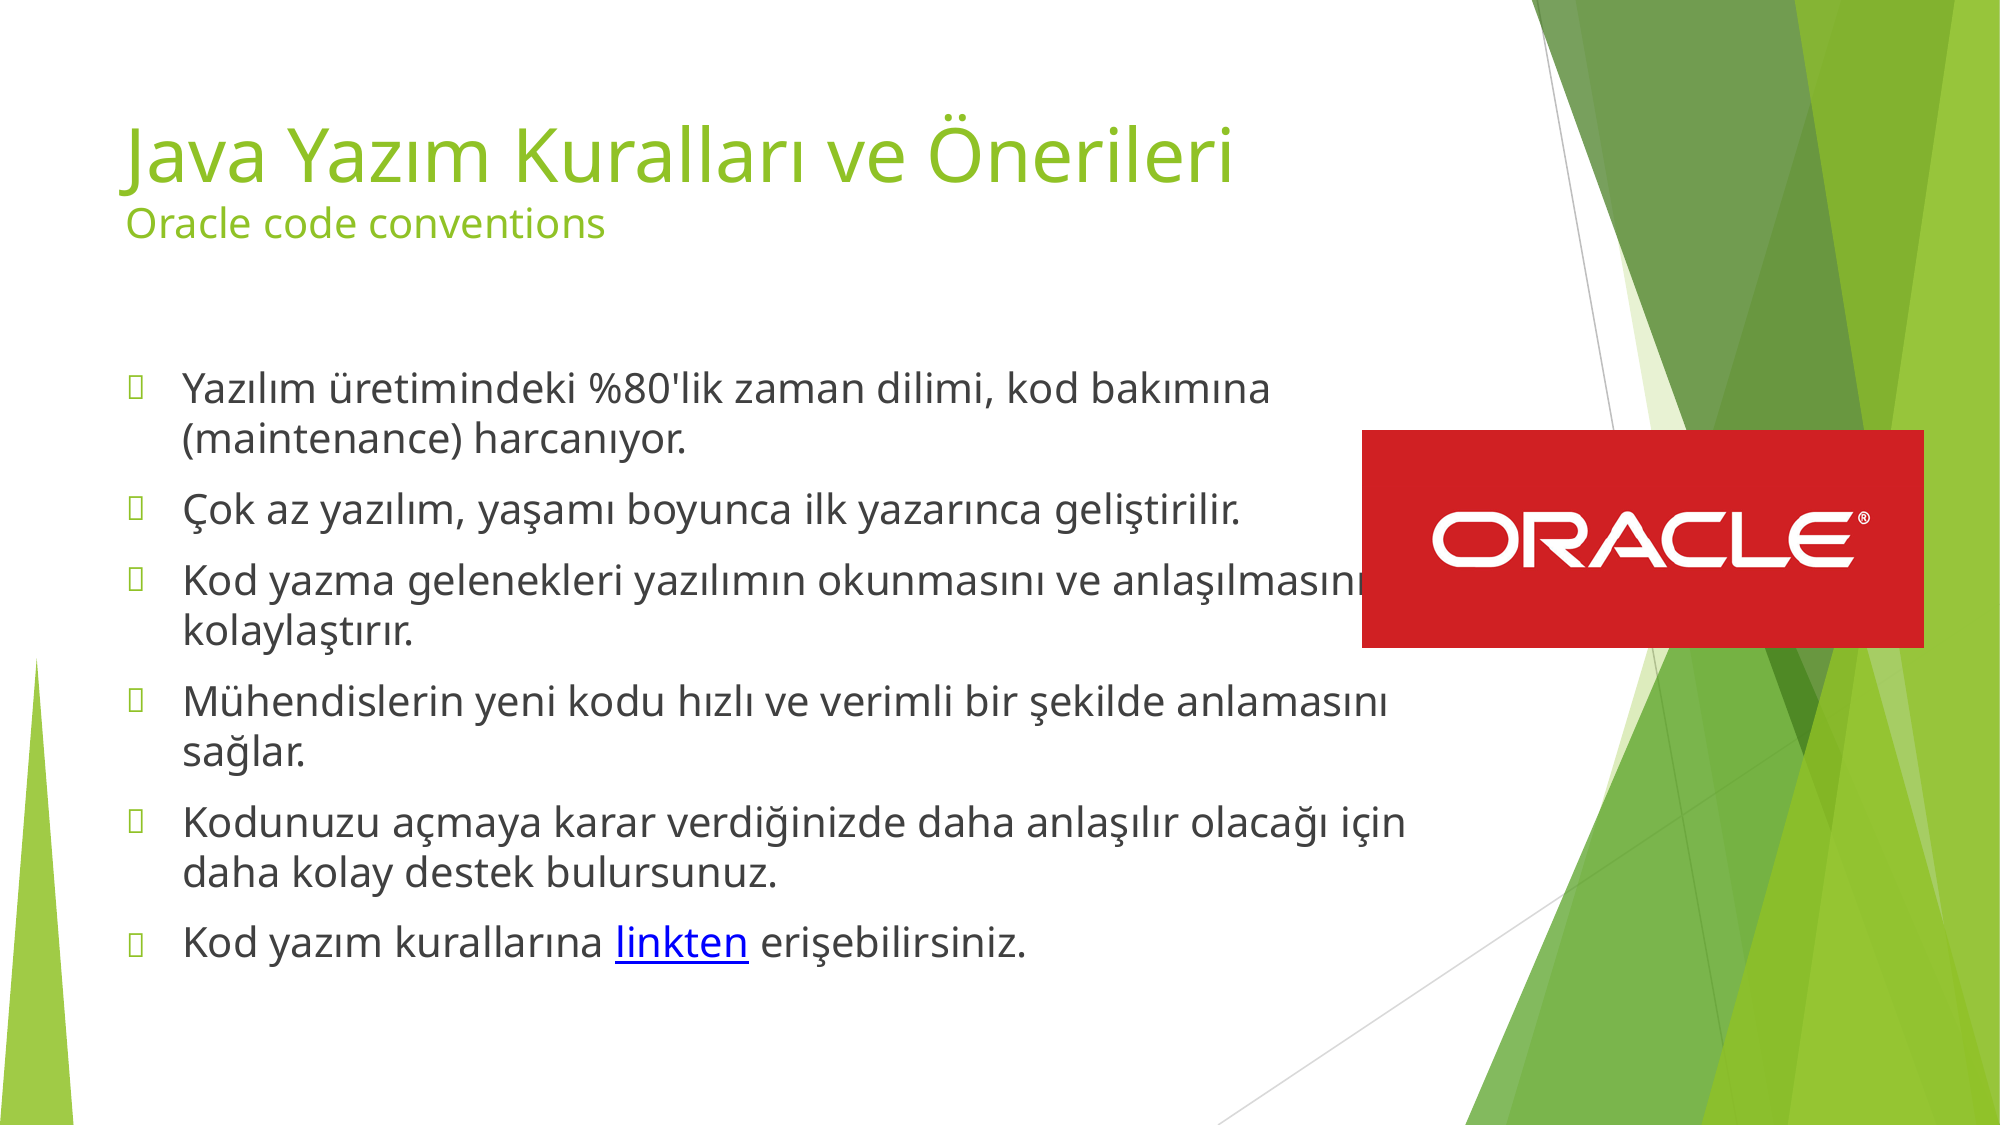

# Java Yazım Kuralları ve Önerileri Oracle code conventions
Yazılım üretimindeki %80'lik zaman dilimi, kod bakımına (maintenance) harcanıyor.
Çok az yazılım, yaşamı boyunca ilk yazarınca geliştirilir.
Kod yazma gelenekleri yazılımın okunmasını ve anlaşılmasını kolaylaştırır.
Mühendislerin yeni kodu hızlı ve verimli bir şekilde anlamasını sağlar.
Kodunuzu açmaya karar verdiğinizde daha anlaşılır olacağı için daha kolay destek bulursunuz.
Kod yazım kurallarına linkten erişebilirsiniz.